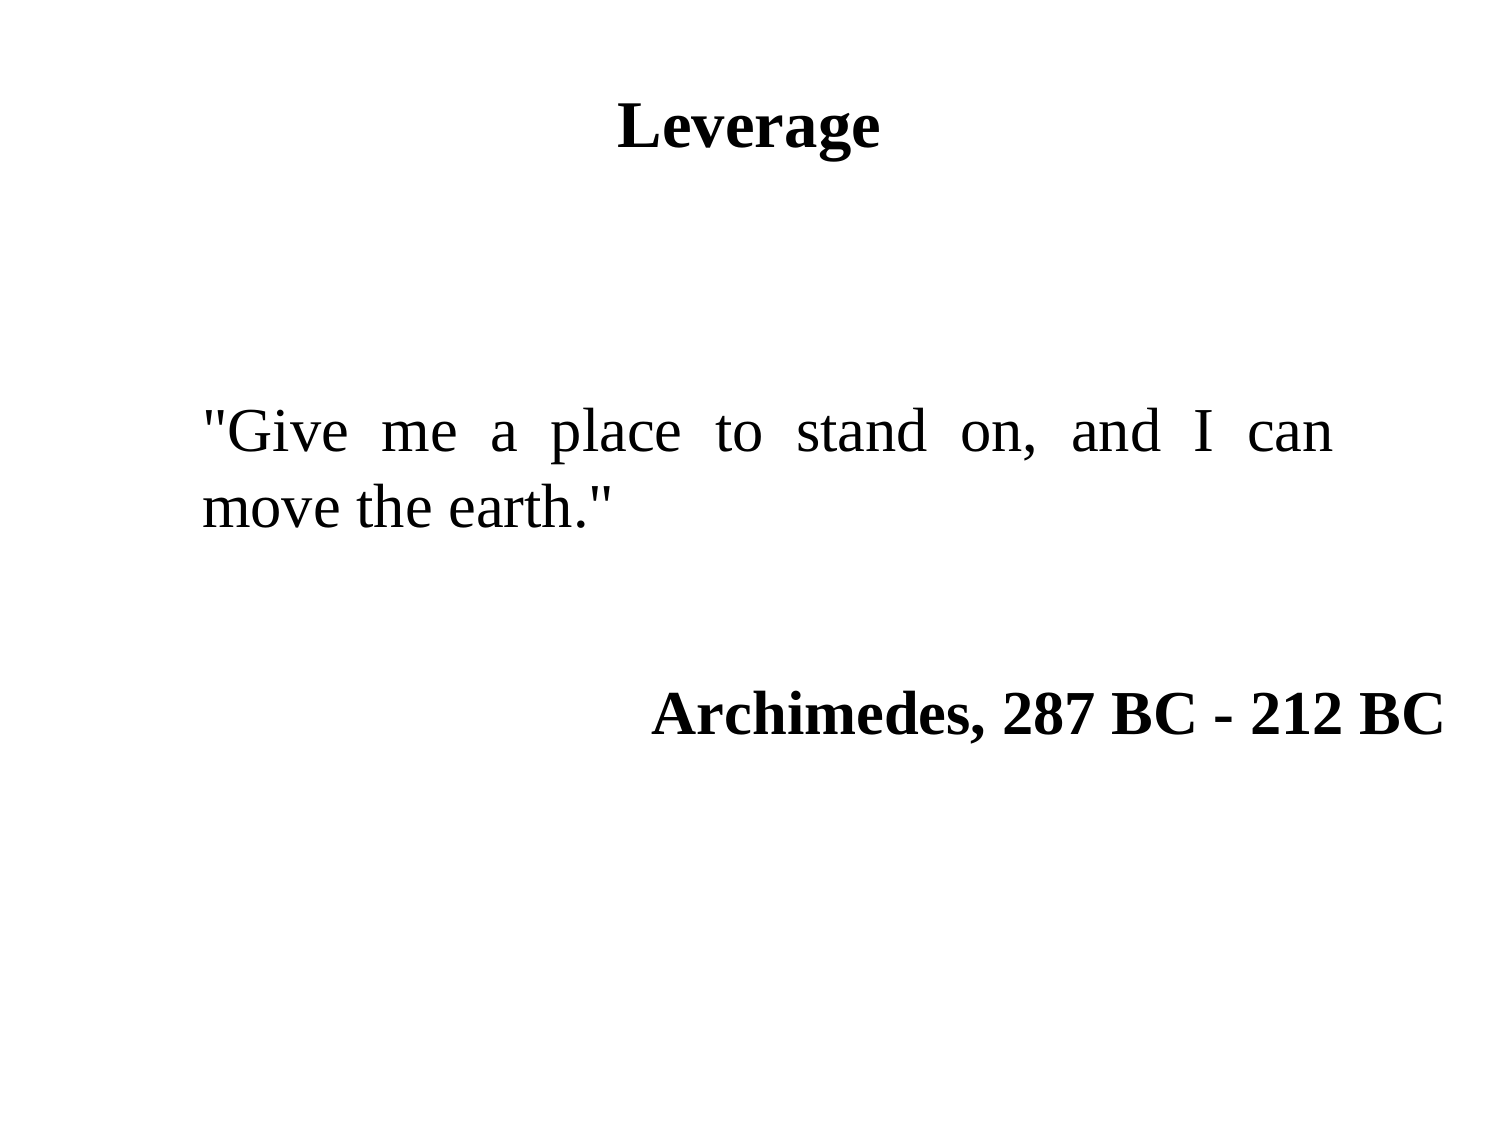

# Leverage
"Give me a place to stand on, and I can move the earth."
Archimedes, 287 BC - 212 BC